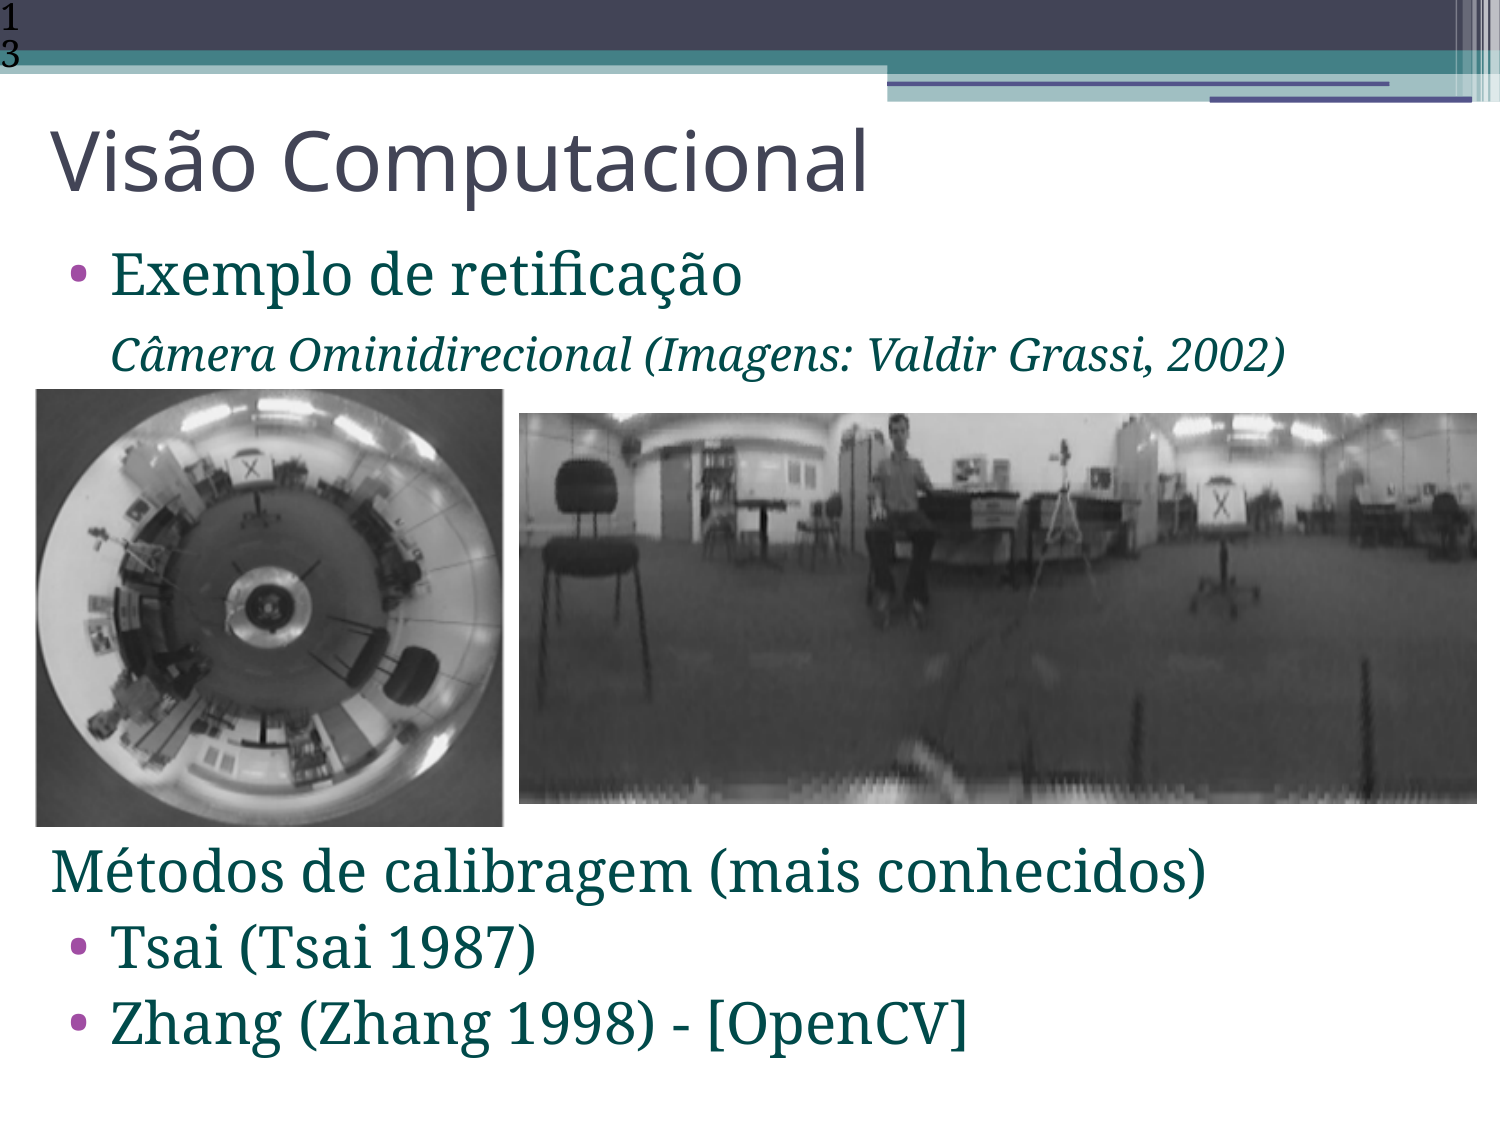

# Visão Computacional
Exemplo de retificação
Câmera Ominidirecional (Imagens: Valdir Grassi, 2002)
Métodos de calibragem (mais conhecidos)
Tsai (Tsai 1987)
Zhang (Zhang 1998) - [OpenCV]